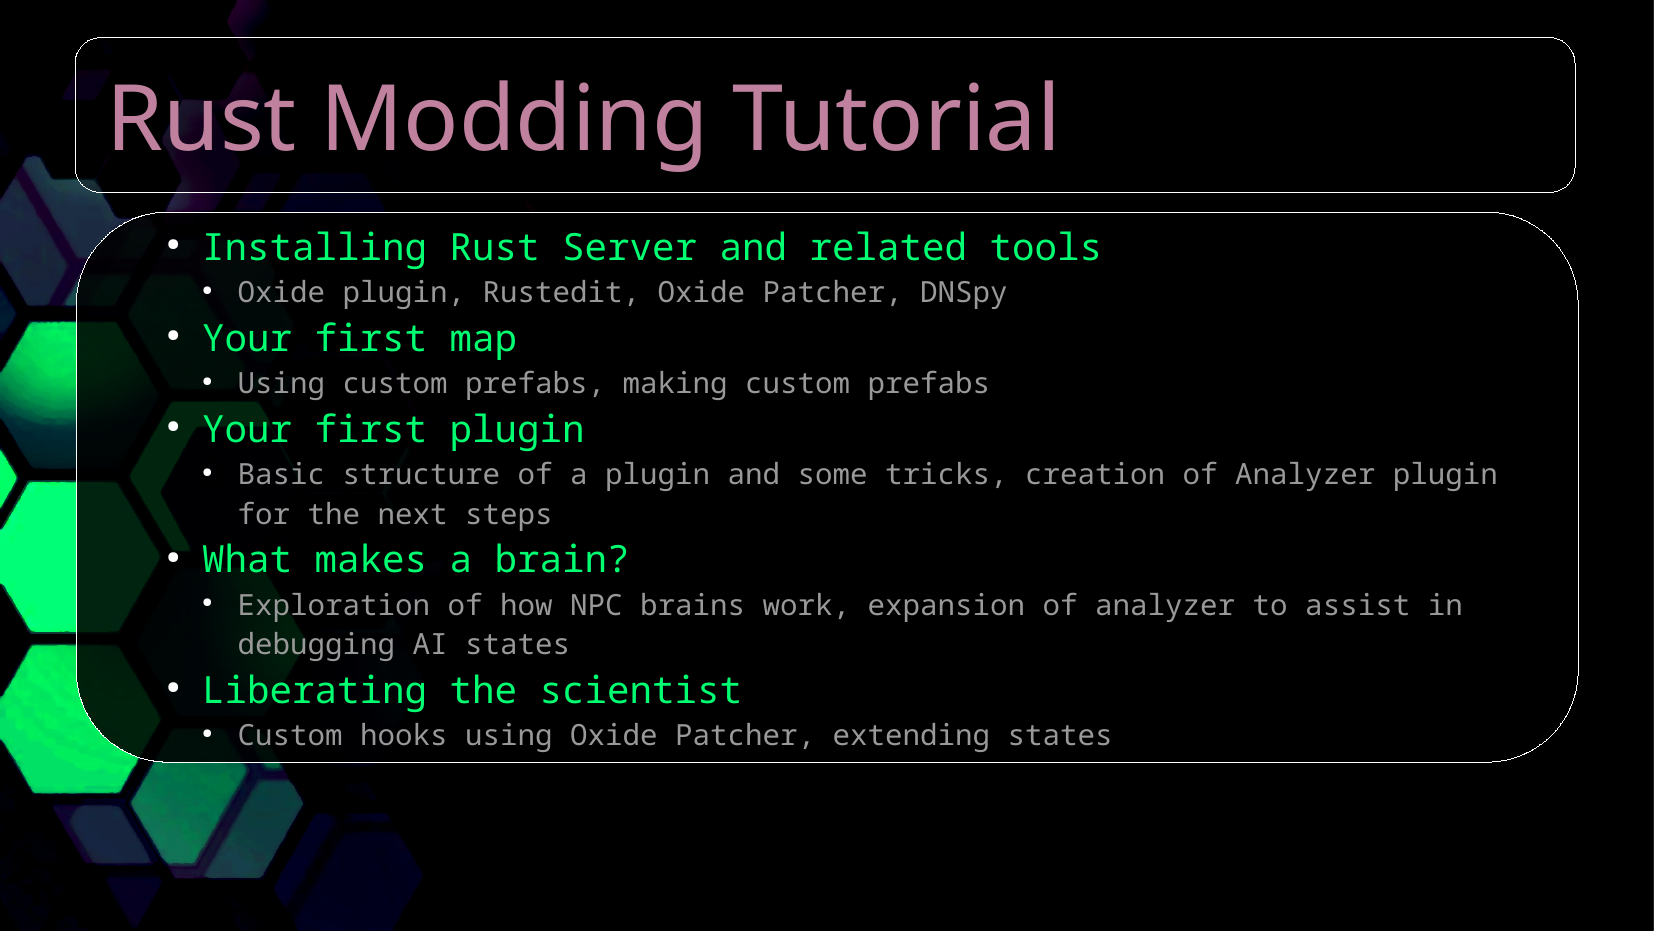

# Rust Modding Tutorial
Installing Rust Server and related tools
Oxide plugin, Rustedit, Oxide Patcher, DNSpy
Your first map
Using custom prefabs, making custom prefabs
Your first plugin
Basic structure of a plugin and some tricks, creation of Analyzer plugin for the next steps
What makes a brain?
Exploration of how NPC brains work, expansion of analyzer to assist in debugging AI states
Liberating the scientist
Custom hooks using Oxide Patcher, extending states